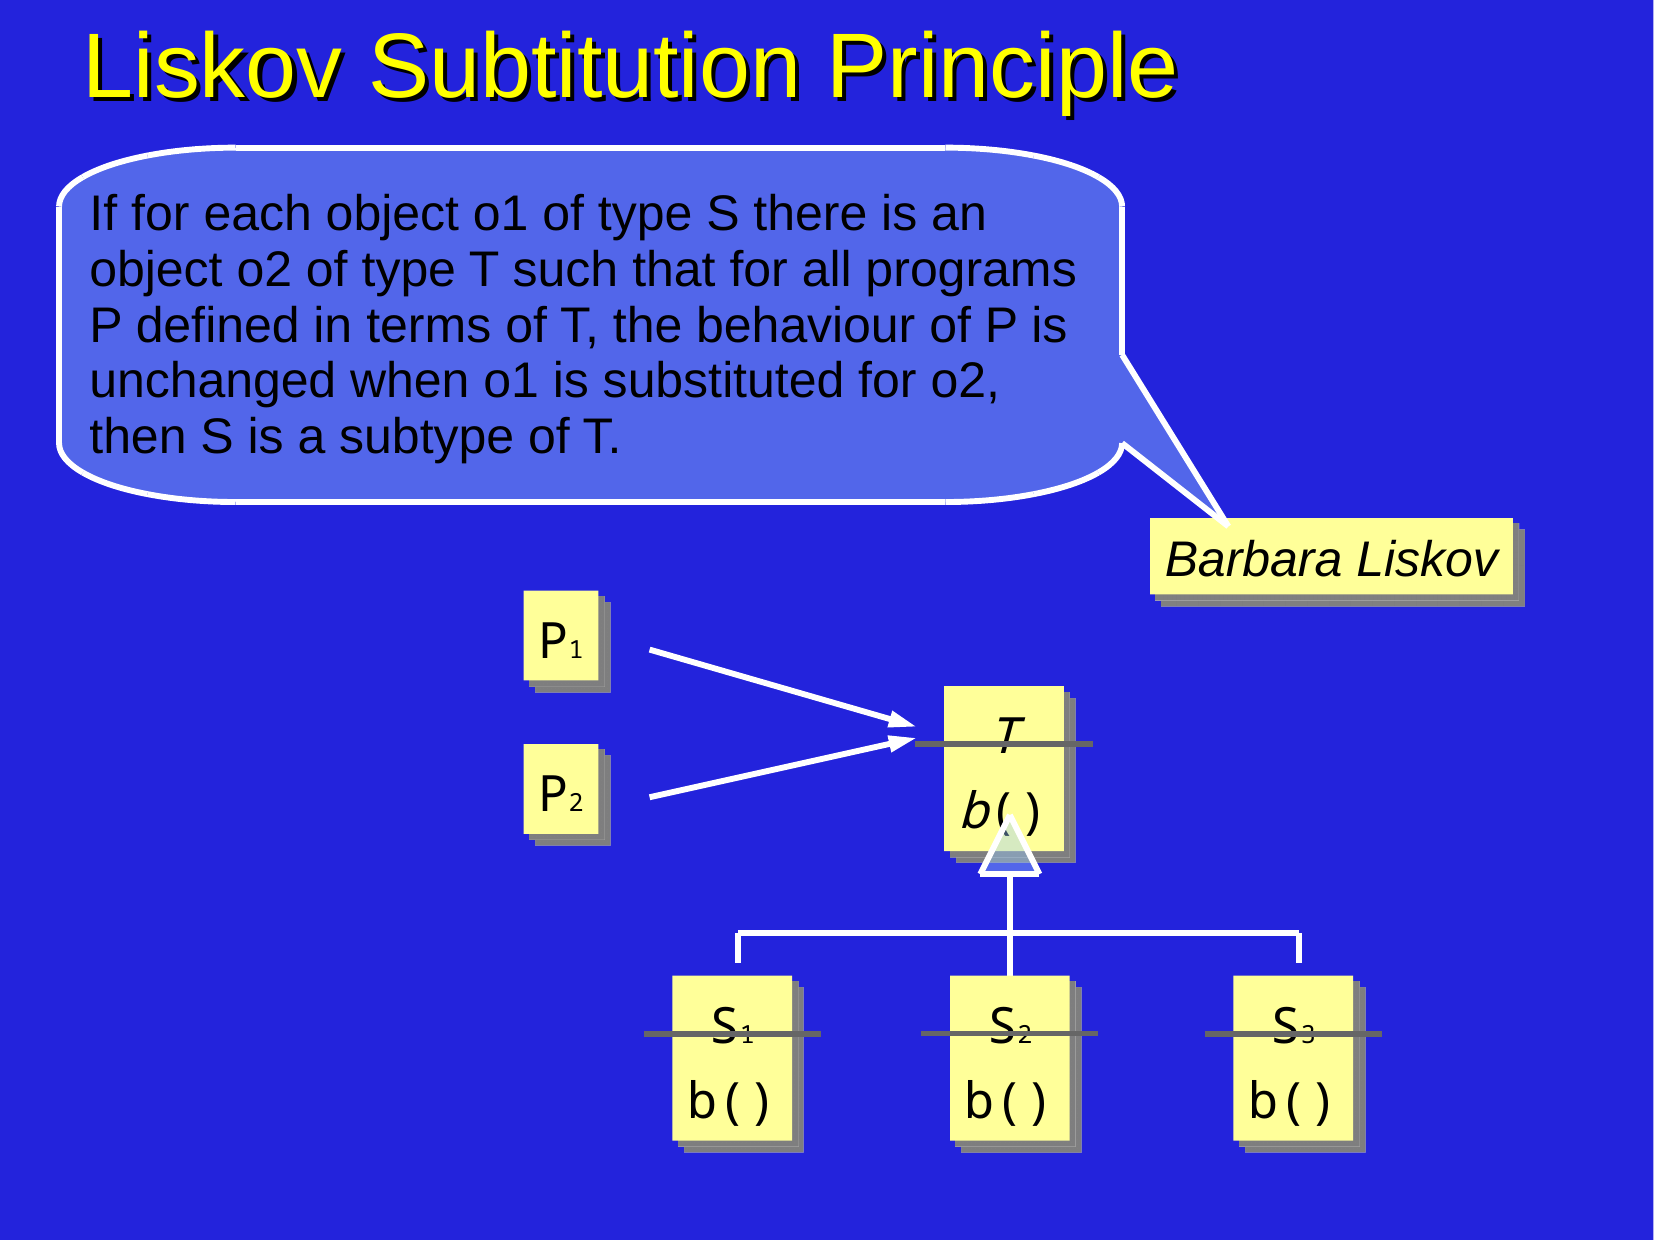

# Liskov Subtitution Principle
If for each object o1 of type S there is an
object o2 of type T such that for all programs
P defined in terms of T, the behaviour of P is
unchanged when o1 is substituted for o2,
then S is a subtype of T.
Barbara Liskov
P1
T
b()
P2
S2
b()
S1
b()
S3
b()